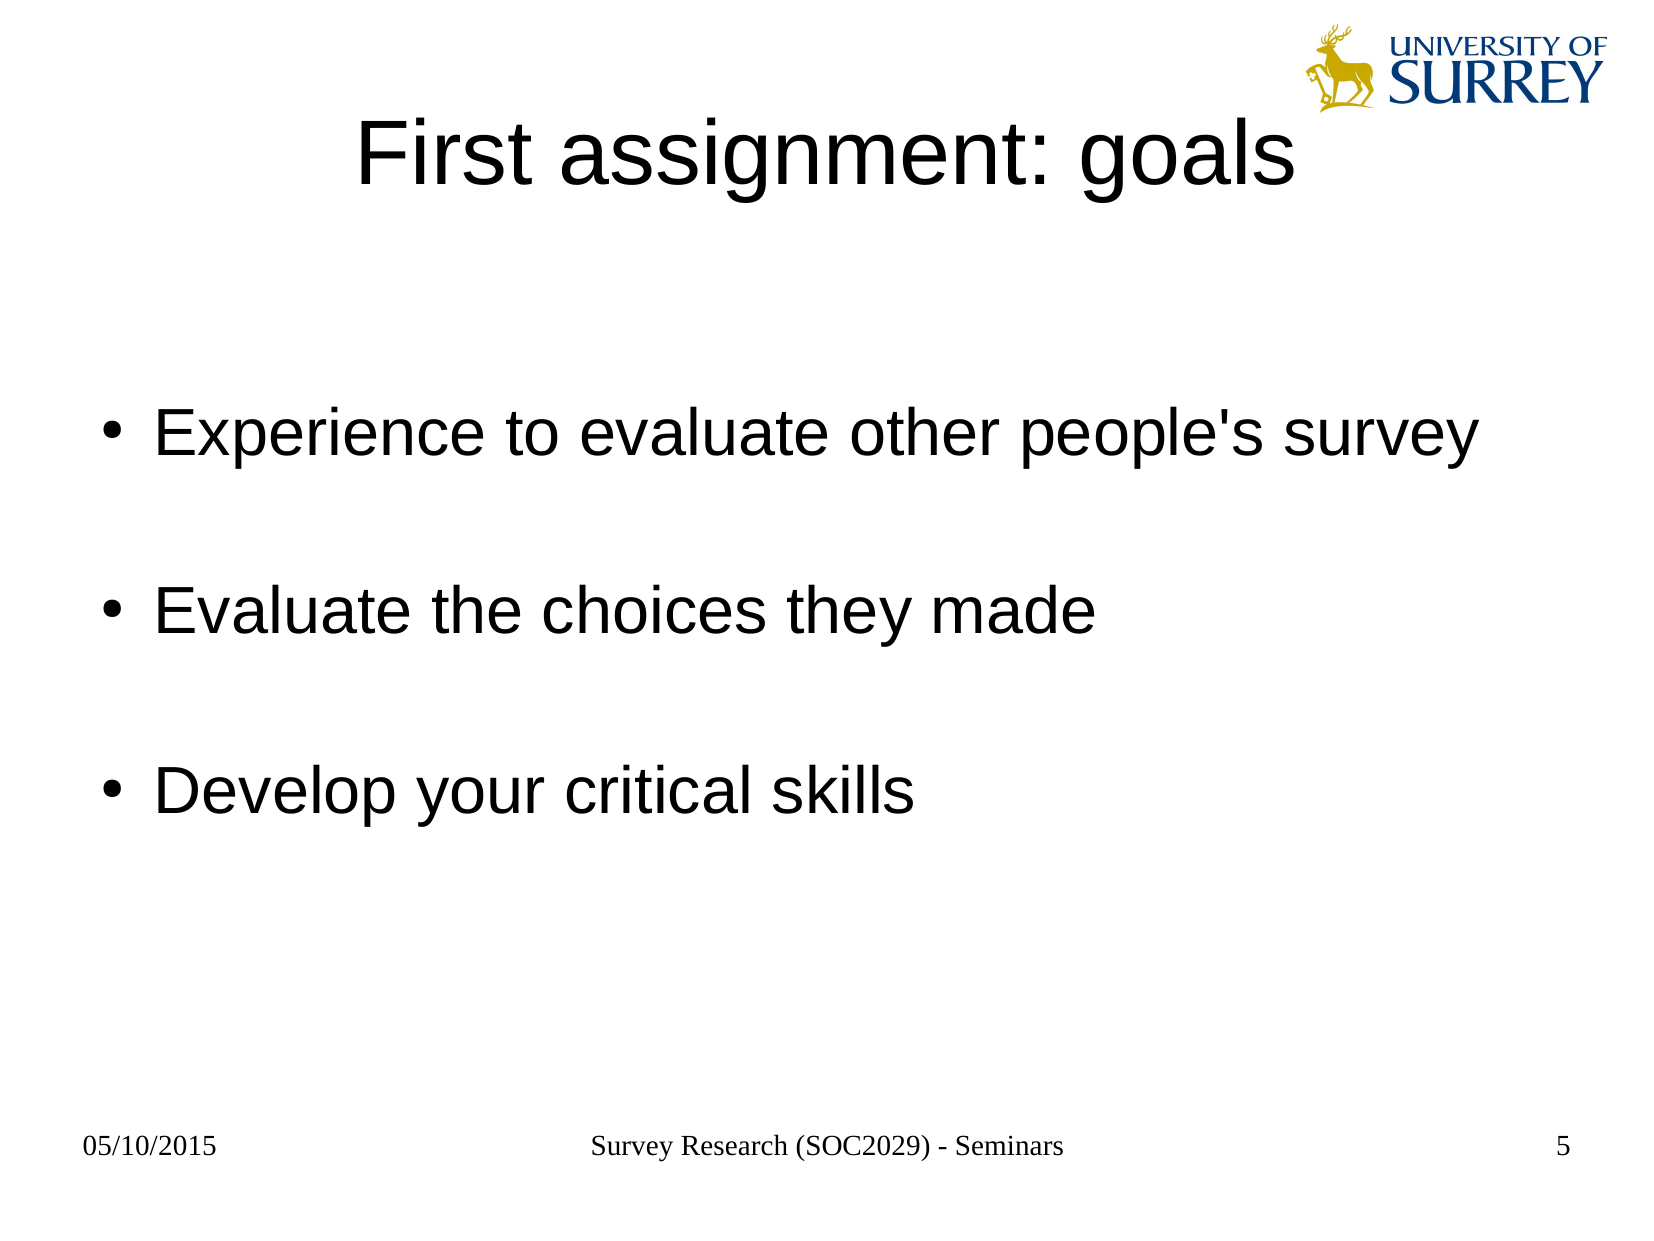

# First assignment: goals
Experience to evaluate other people's survey
Evaluate the choices they made
Develop your critical skills
05/10/2015
5